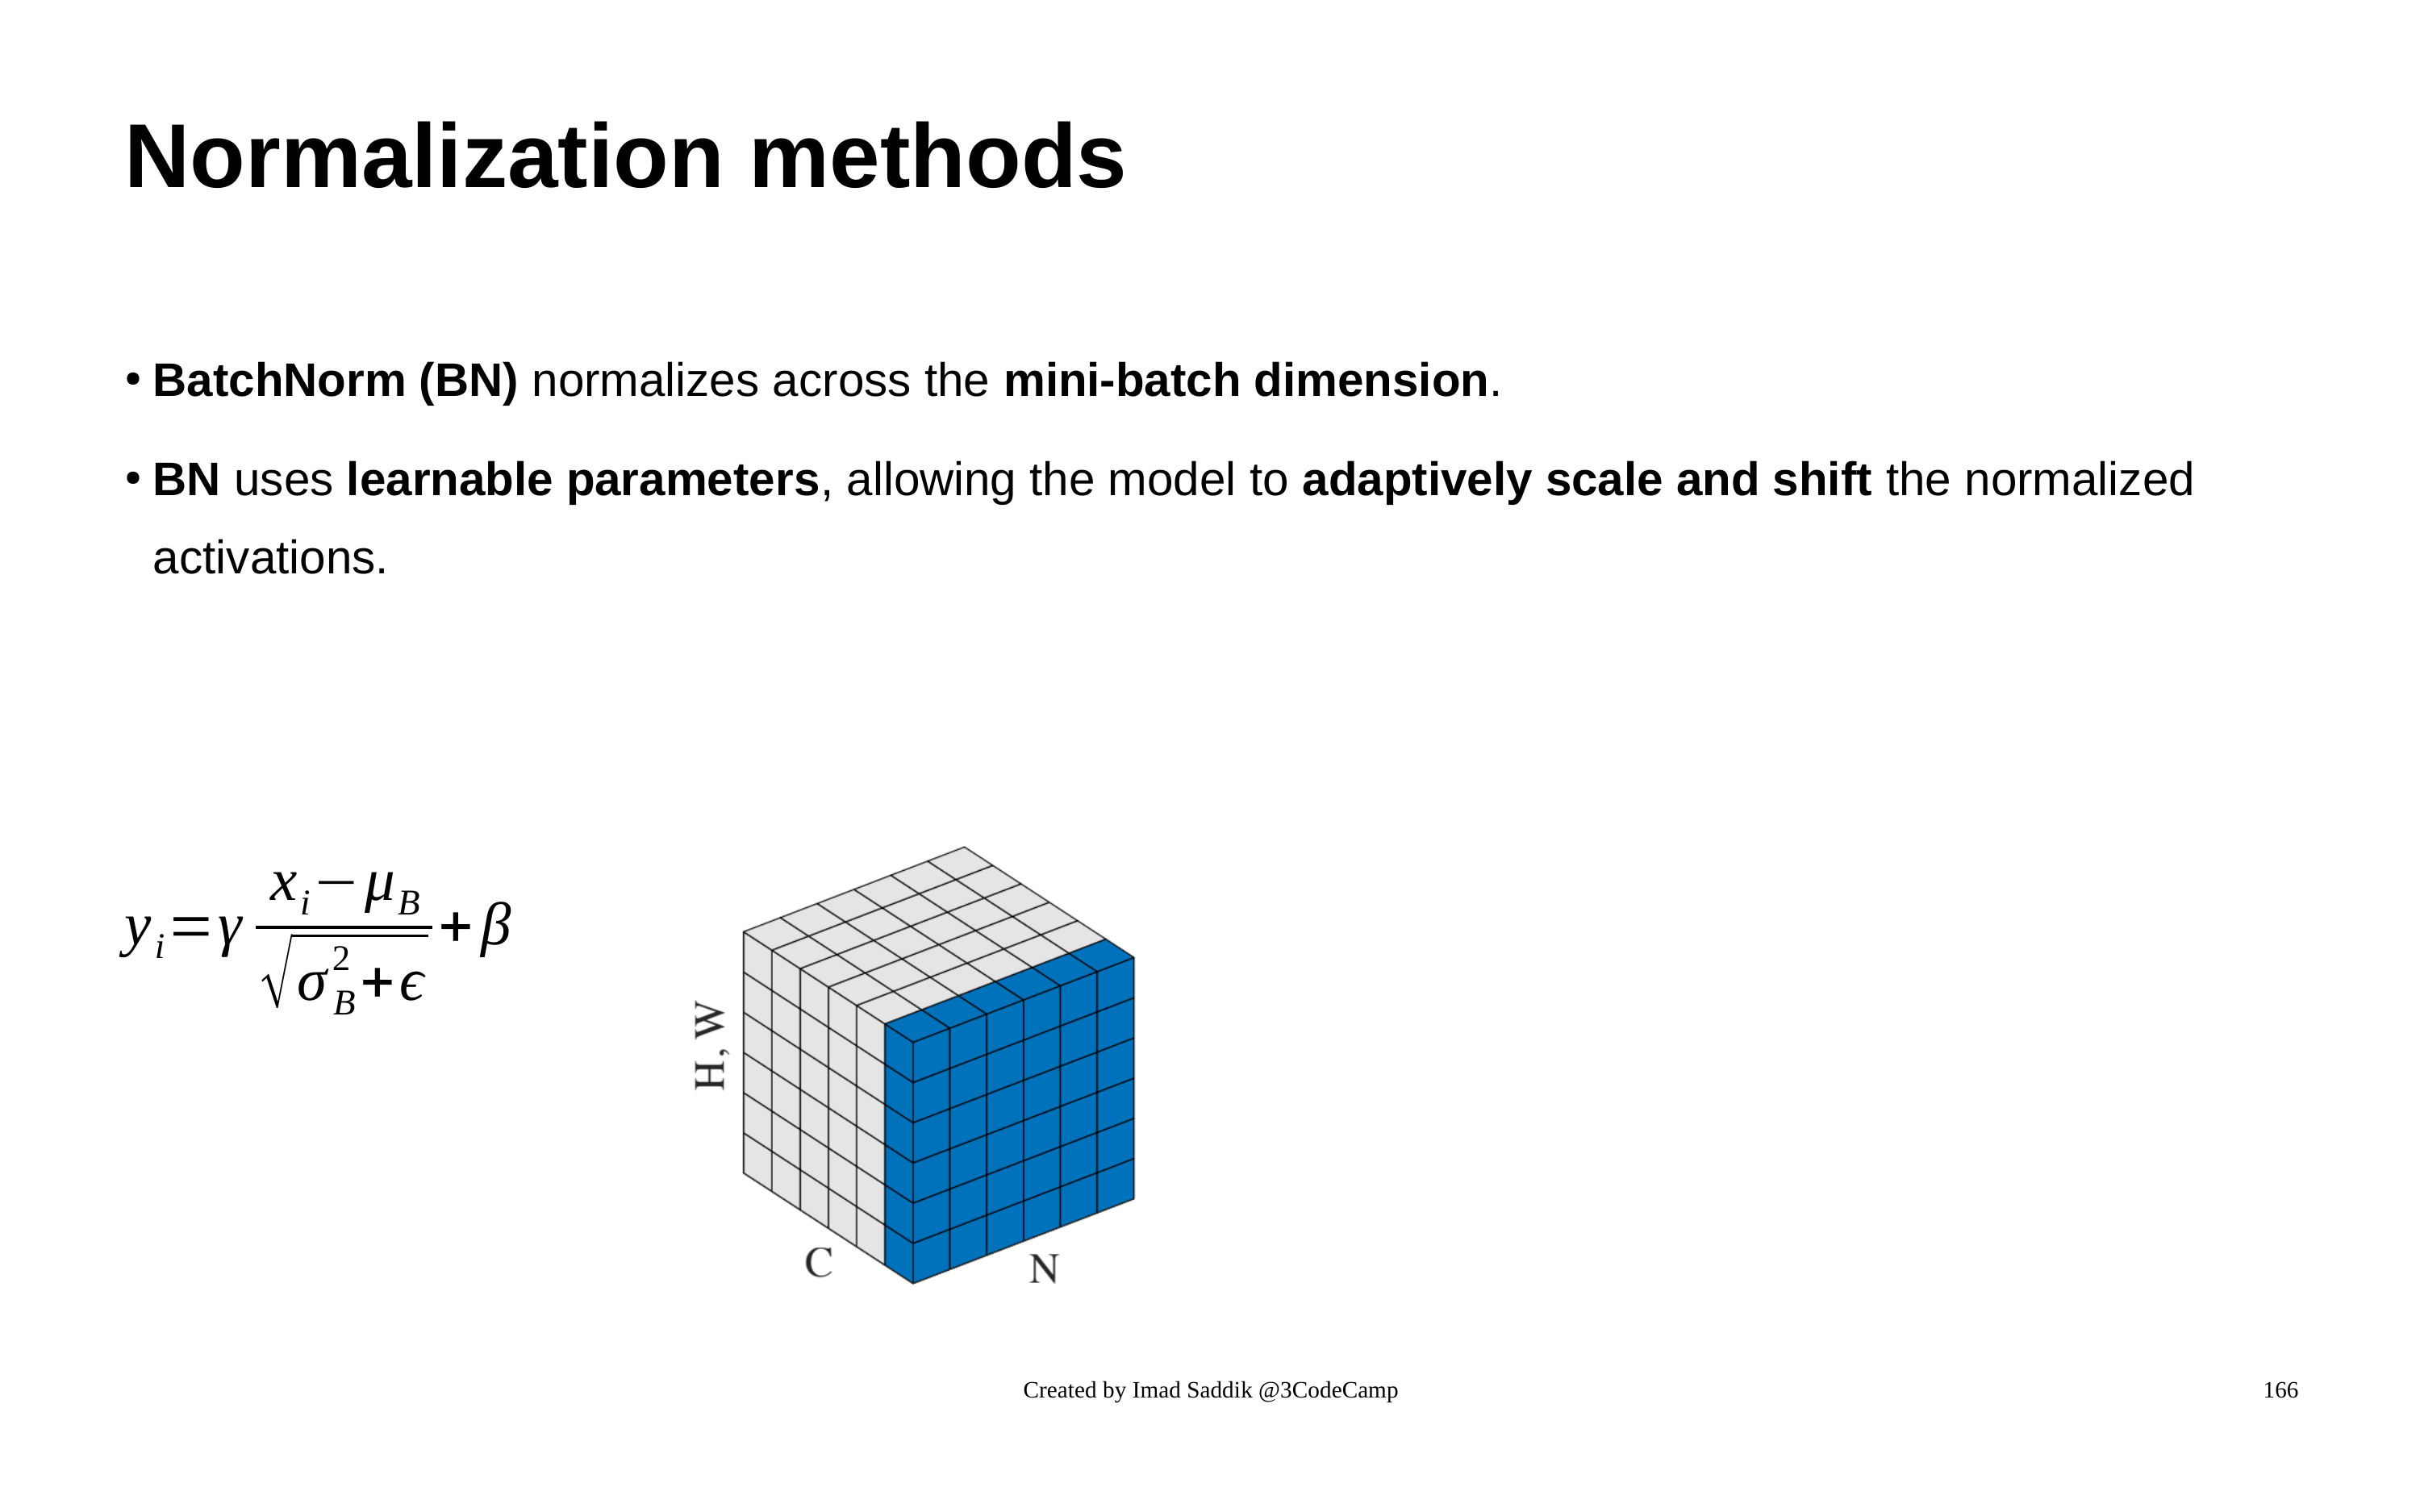

Normalization methods
BatchNorm (BN) normalizes across the mini-batch dimension.
BN uses learnable parameters, allowing the model to adaptively scale and shift the normalized activations.
Created by Imad Saddik @3CodeCamp
166